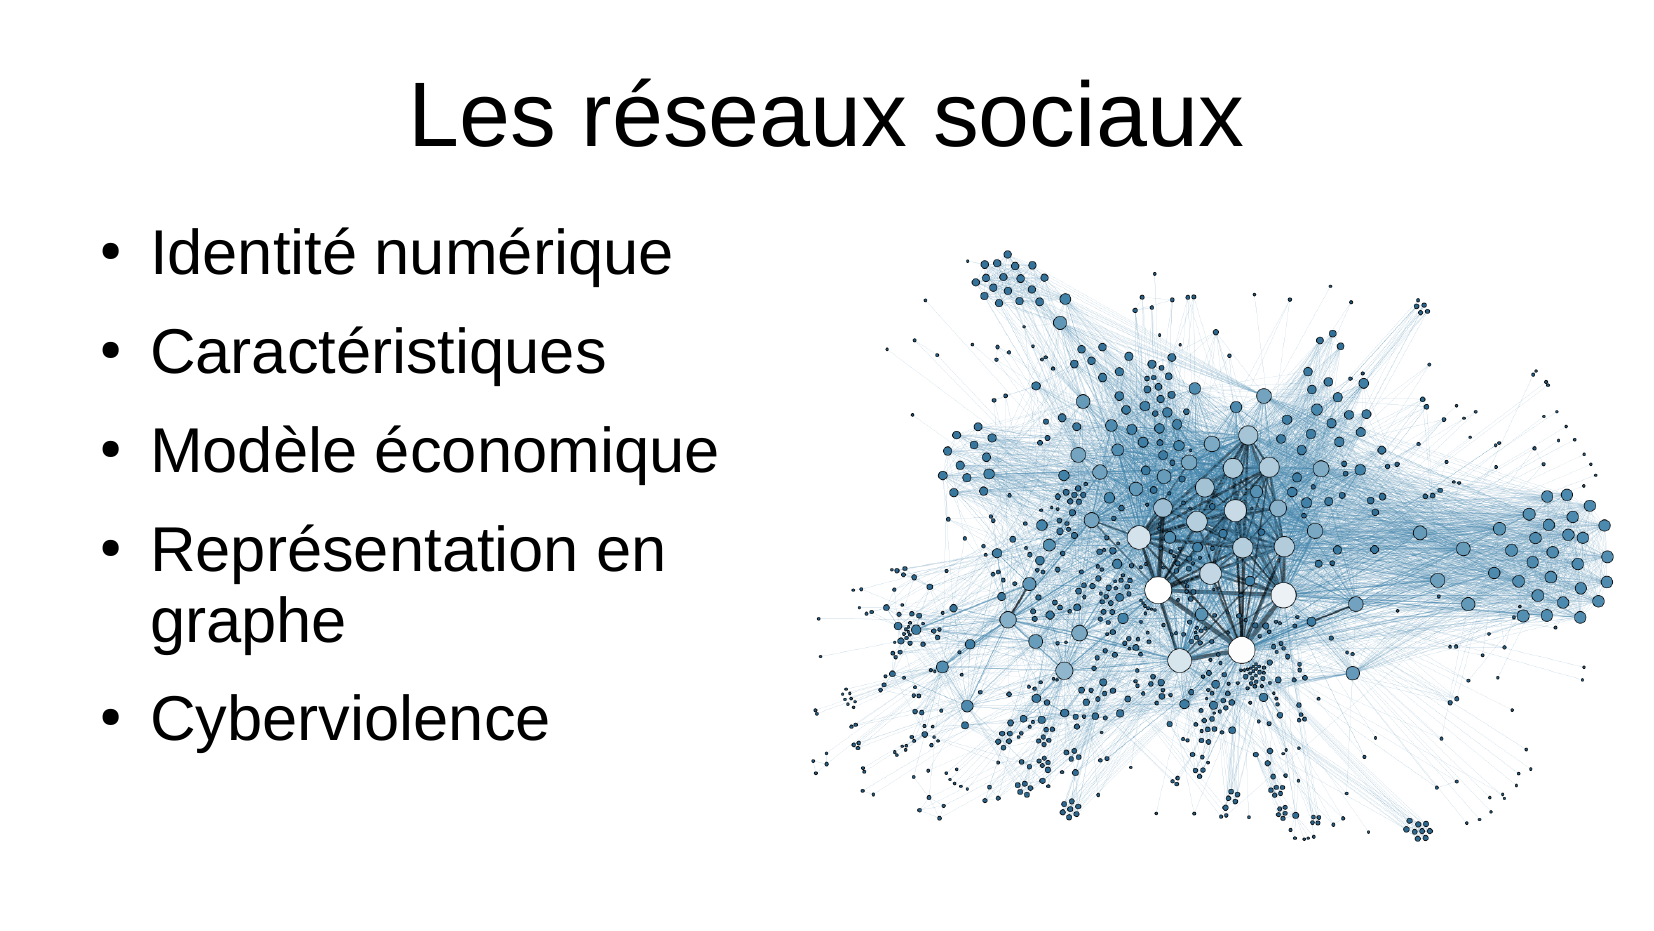

# Les réseaux sociaux
Identité numérique
Caractéristiques
Modèle économique
Représentation en graphe
Cyberviolence